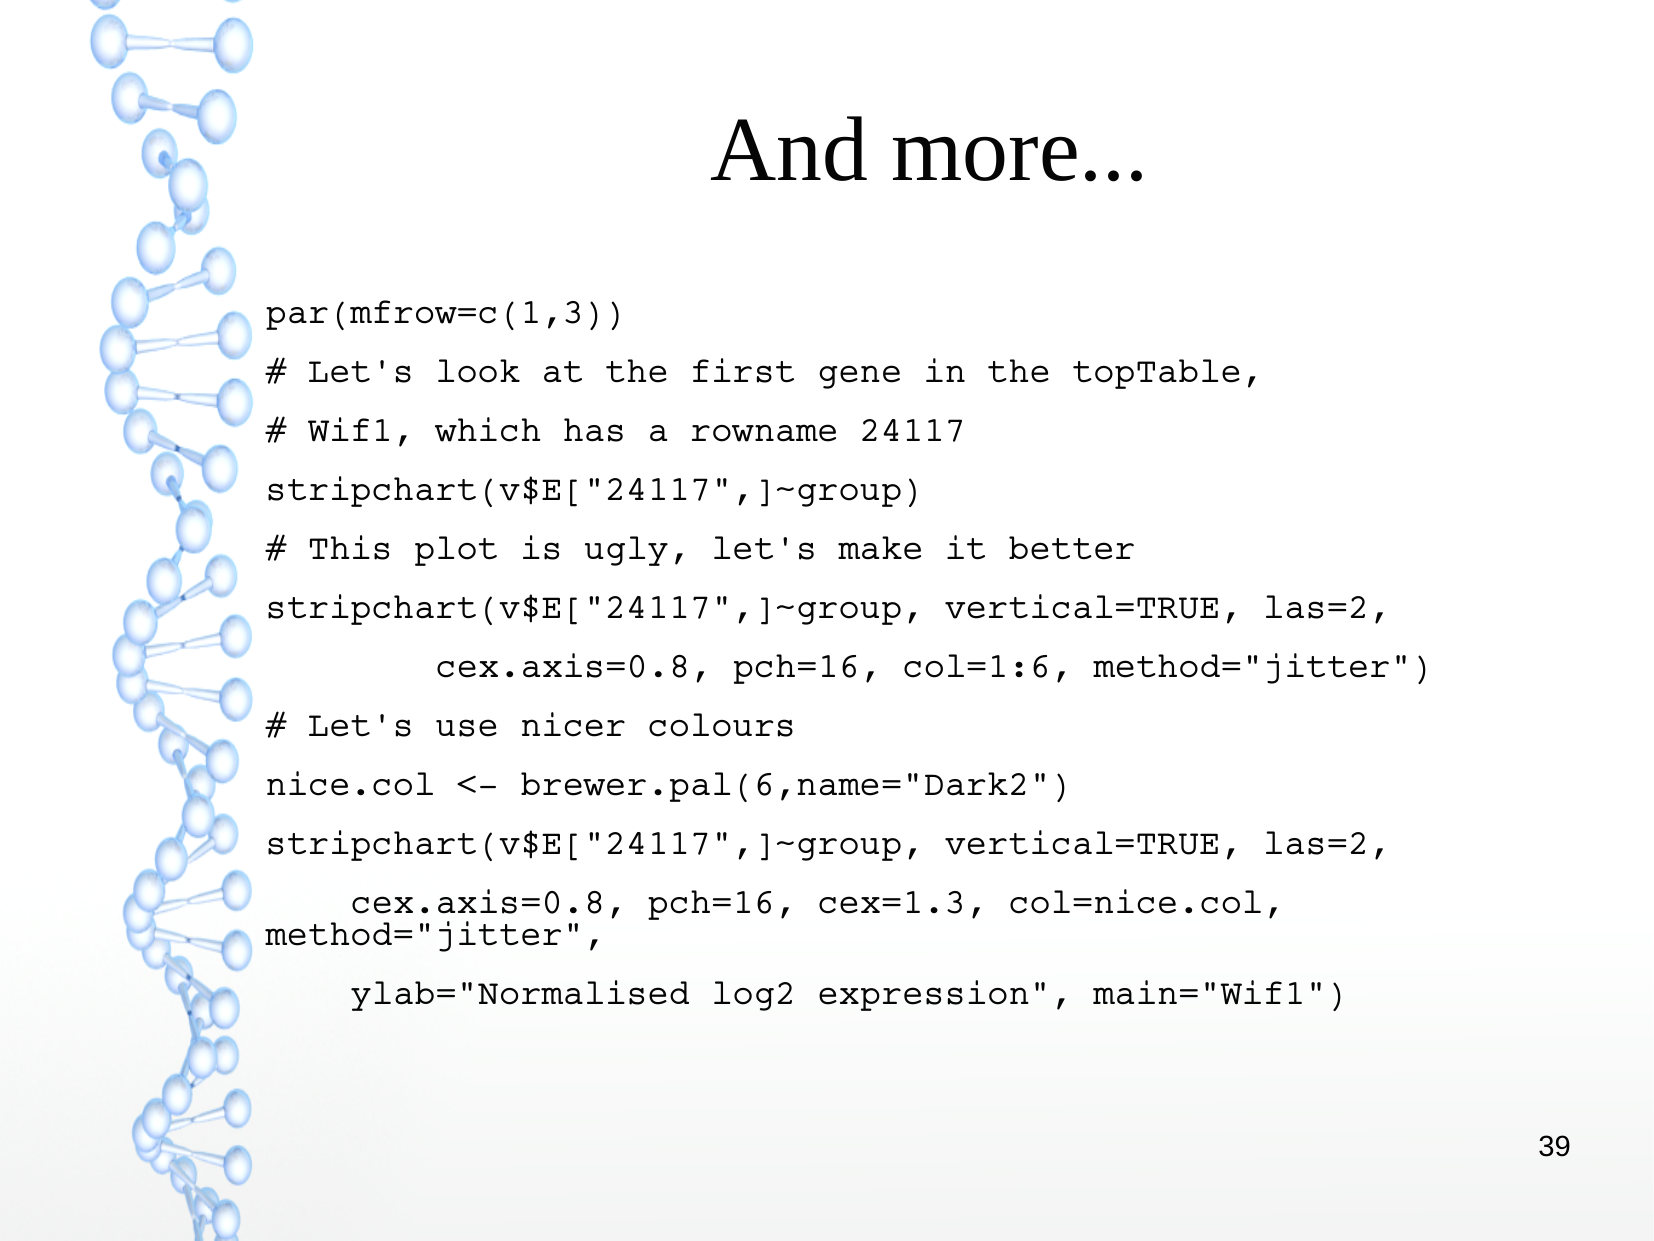

# And more...
par(mfrow=c(1,3))
# Let's look at the first gene in the topTable,
# Wif1, which has a rowname 24117
stripchart(v$E["24117",]~group)
# This plot is ugly, let's make it better
stripchart(v$E["24117",]~group, vertical=TRUE, las=2,
 cex.axis=0.8, pch=16, col=1:6, method="jitter")
# Let's use nicer colours
nice.col <- brewer.pal(6,name="Dark2")
stripchart(v$E["24117",]~group, vertical=TRUE, las=2,
 cex.axis=0.8, pch=16, cex=1.3, col=nice.col, method="jitter",
 ylab="Normalised log2 expression", main="Wif1")
39